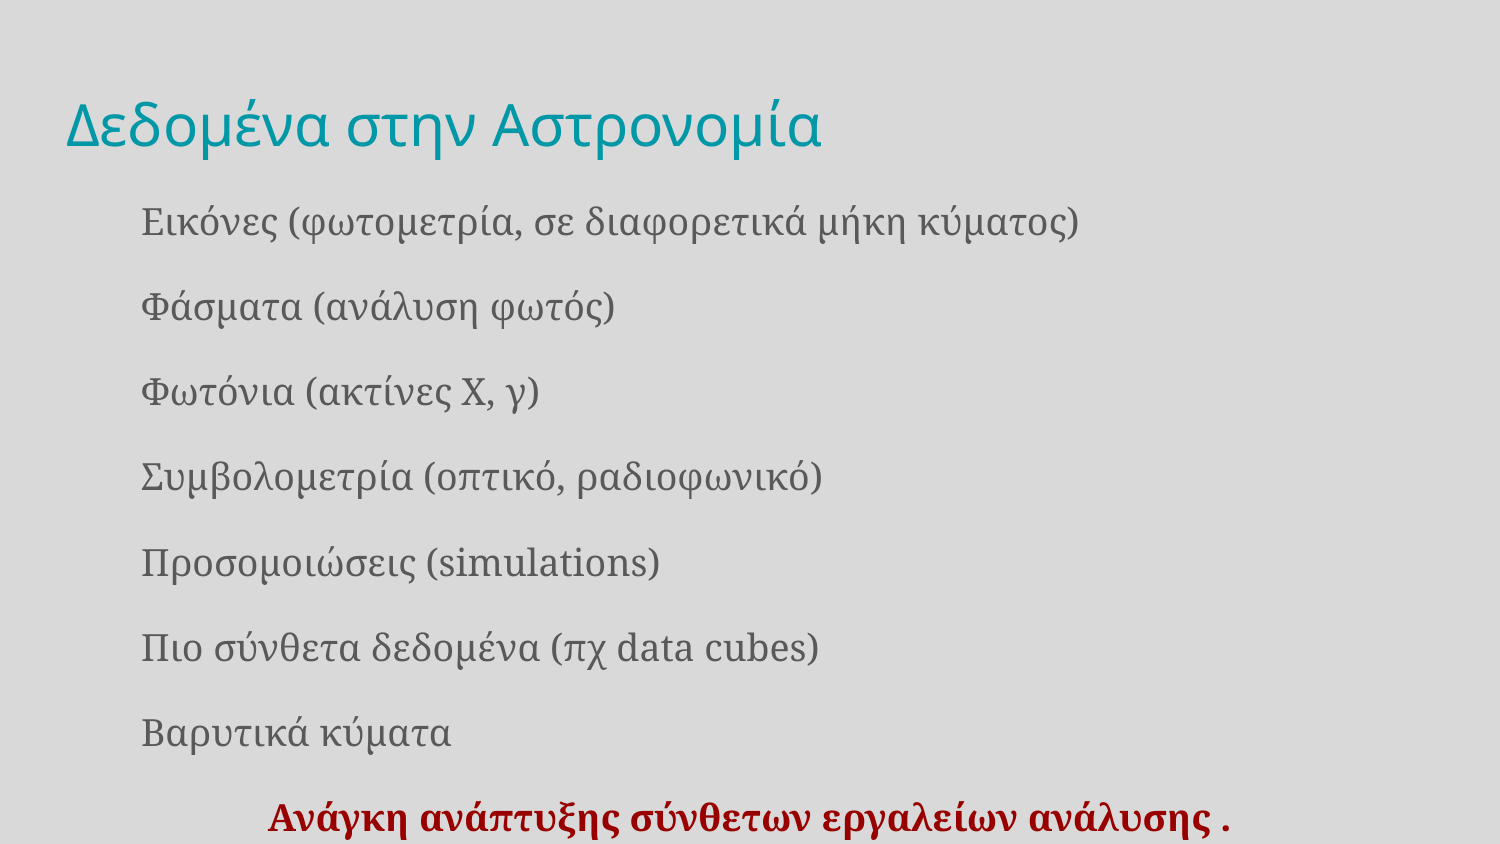

# Δεδομένα στην Αστρονομία
Εικόνες (φωτομετρία, σε διαφορετικά μήκη κύματος)
Φάσματα (ανάλυση φωτός)
	Φωτόνια (ακτίνες Χ, γ)
	Συμβολομετρία (οπτικό, ραδιοφωνικό)
	Προσομοιώσεις (simulations)
	Πιο σύνθετα δεδομένα (πχ data cubes)
	Βαρυτικά κύματα
Ανάγκη ανάπτυξης σύνθετων εργαλείων ανάλυσης .